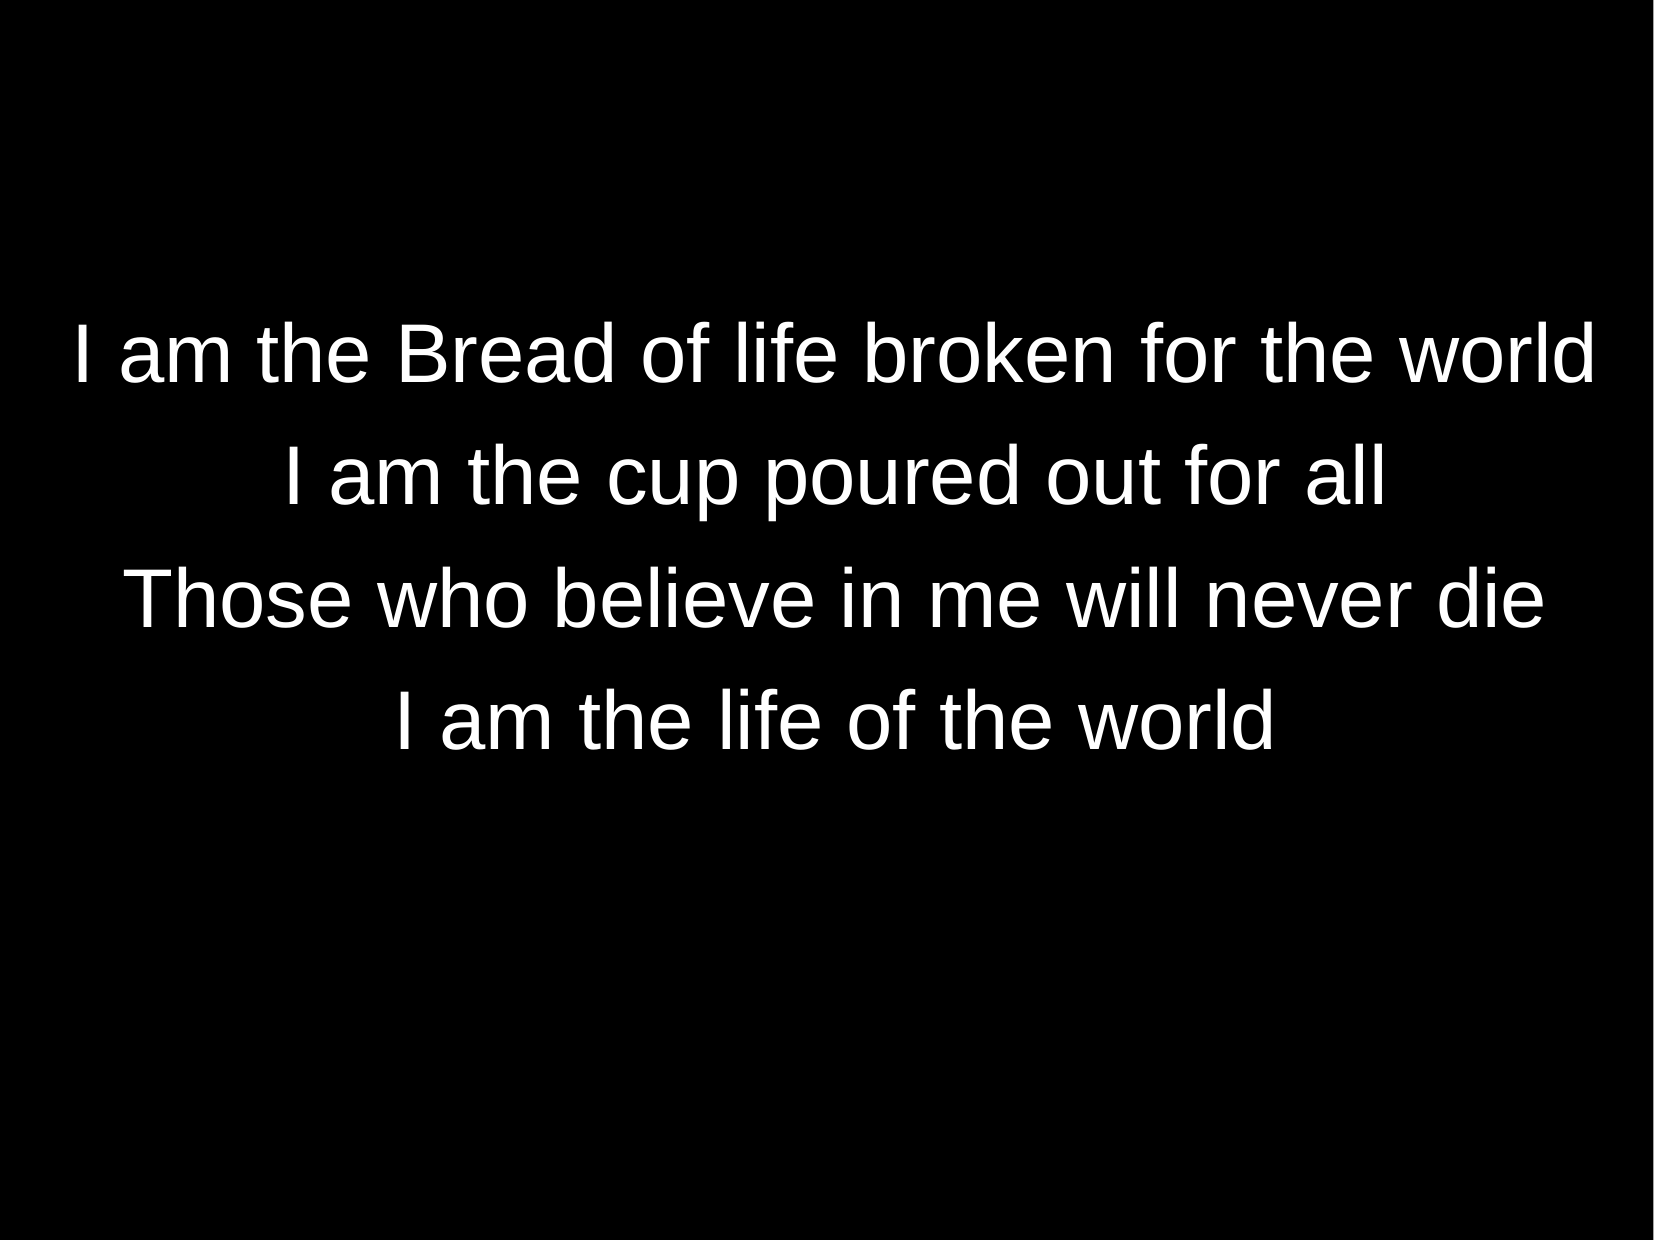

#
I am the Bread of life broken for the world
I am the cup poured out for all
Those who believe in me will never die
I am the life of the world